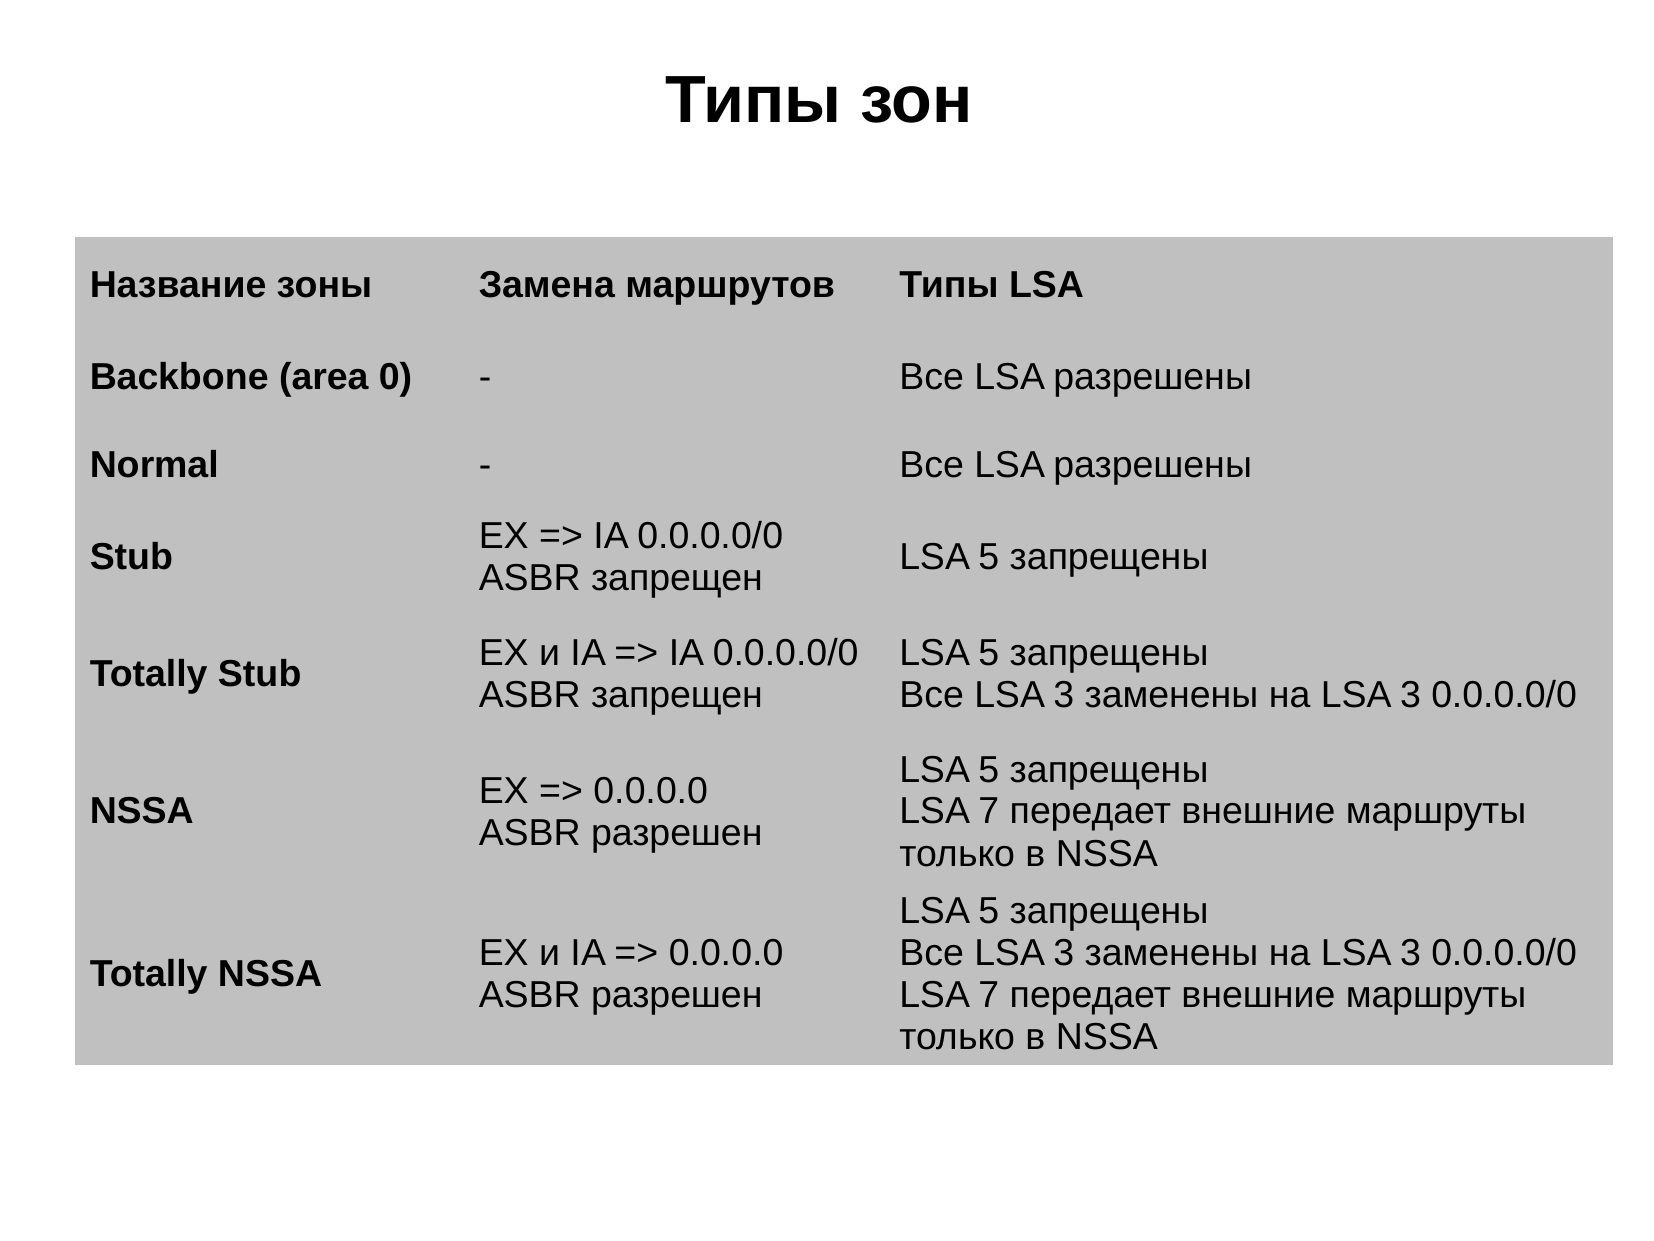

# Типы зон
| Название зоны | Замена маршрутов | Типы LSA |
| --- | --- | --- |
| Backbone (area 0) | - | Все LSA разрешены |
| Normal | - | Все LSA разрешены |
| Stub | EX => IA 0.0.0.0/0 ASBR запрещен | LSA 5 запрещены |
| Totally Stub | EX и IA => IA 0.0.0.0/0 ASBR запрещен | LSA 5 запрещены Все LSA 3 заменены на LSA 3 0.0.0.0/0 |
| NSSA | EX => 0.0.0.0 ASBR разрешен | LSA 5 запрещены LSA 7 передает внешние маршруты только в NSSA |
| Totally NSSA | EX и IA => 0.0.0.0 ASBR разрешен | LSA 5 запрещены Все LSA 3 заменены на LSA 3 0.0.0.0/0 LSA 7 передает внешние маршруты только в NSSA |